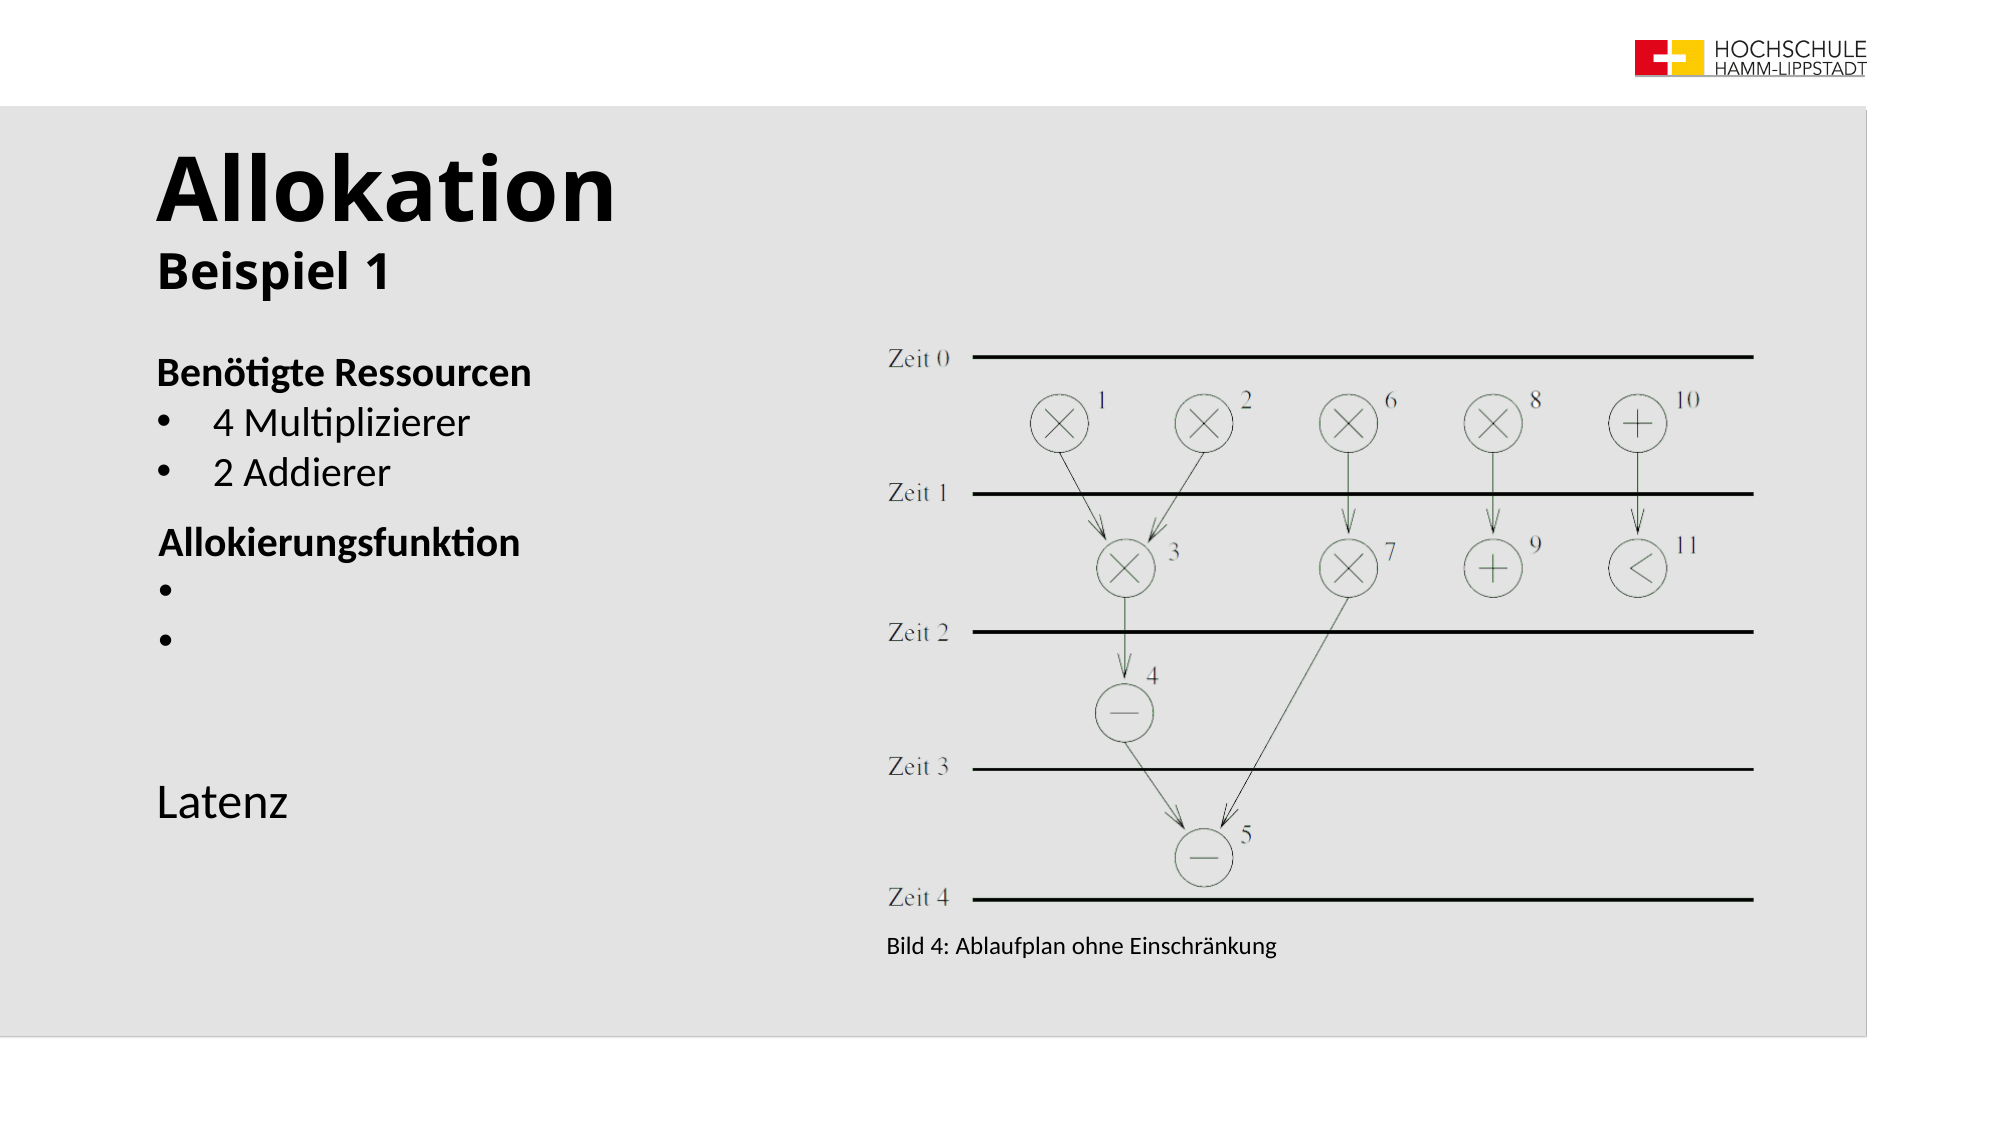

# Allokation Beispiel 1
Benötigte Ressourcen
4 Multiplizierer
2 Addierer
Allokierungsfunktion
Latenz
Bild 4: Ablaufplan ohne Einschränkung